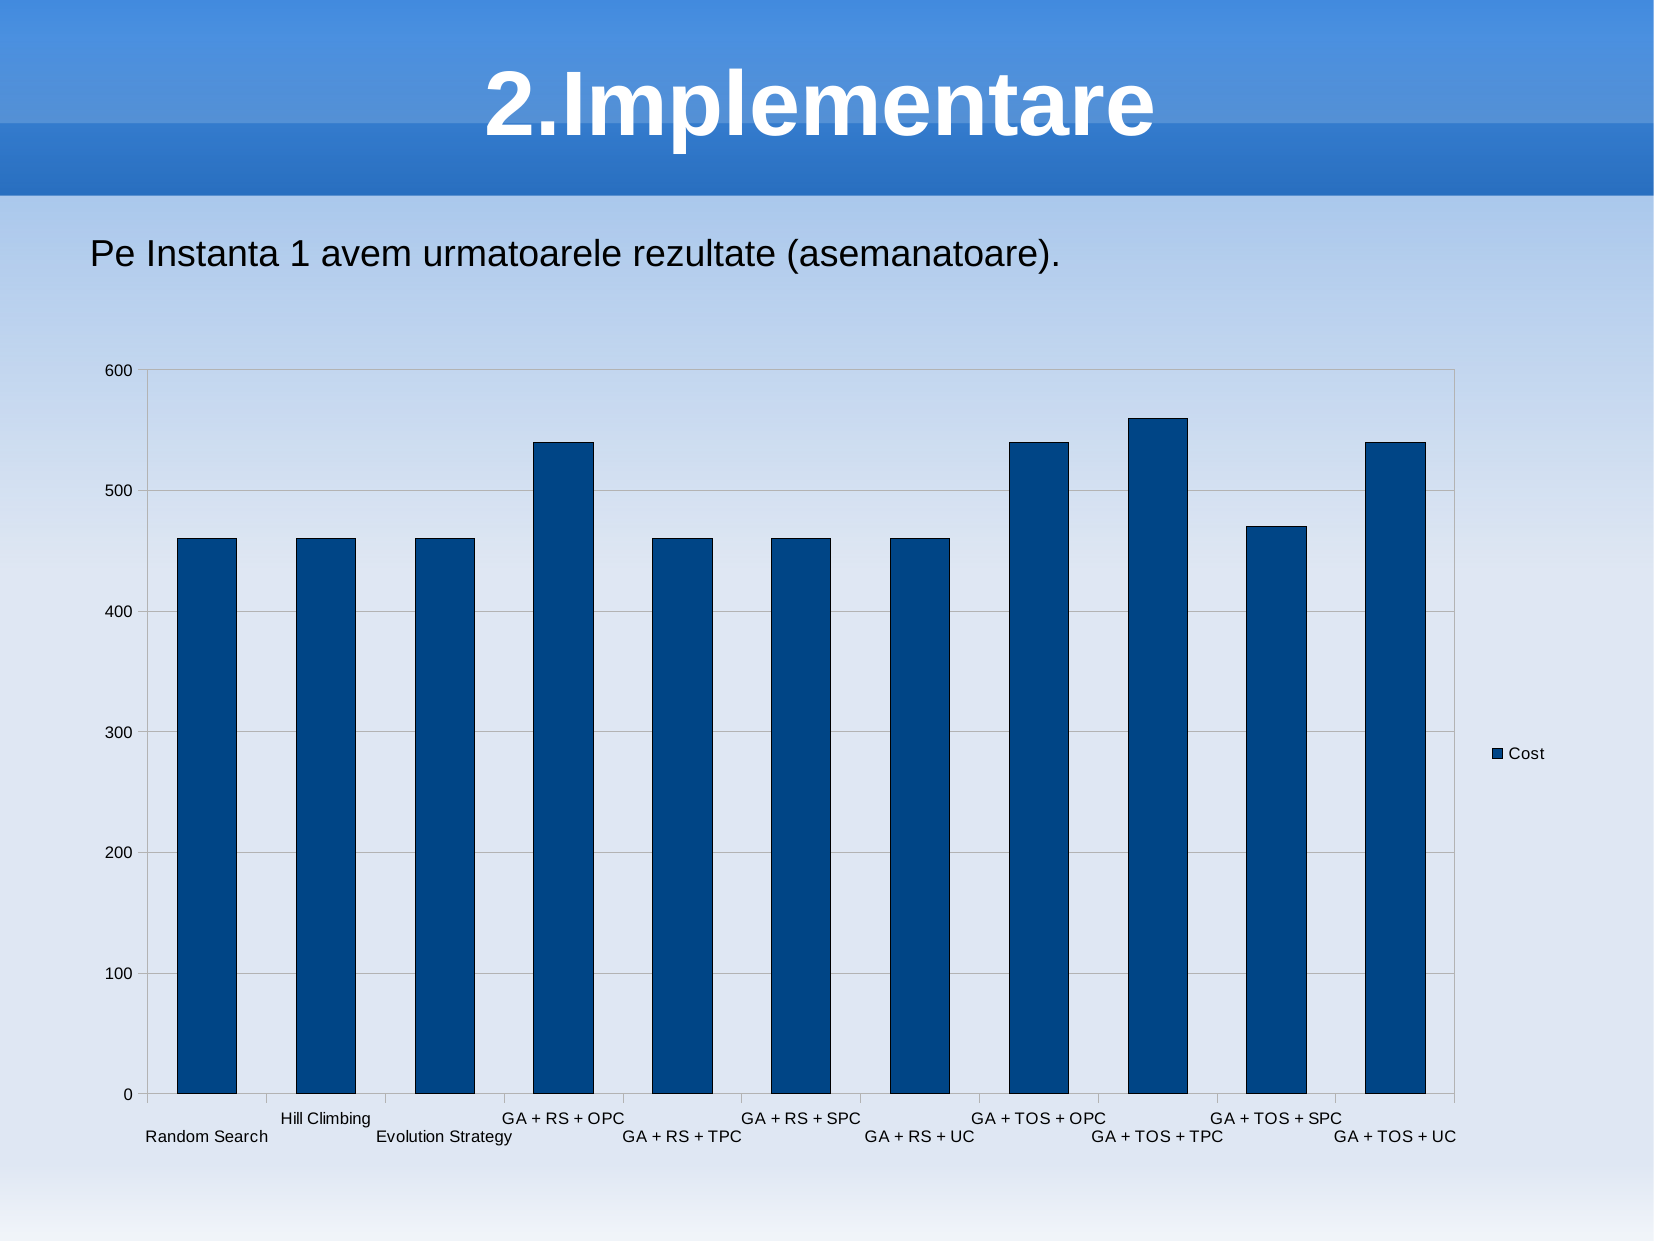

# 2.Implementare
Pe Instanta 1 avem urmatoarele rezultate (asemanatoare).
### Chart
| Category | Cost |
|---|---|
| Random Search | 460.0 |
| Hill Climbing | 460.0 |
| Evolution Strategy | 460.0 |
| GA + RS + OPC | 540.0 |
| GA + RS + TPC | 460.0 |
| GA + RS + SPC | 460.0 |
| GA + RS + UC | 460.0 |
| GA + TOS + OPC | 540.0 |
| GA + TOS + TPC | 560.0 |
| GA + TOS + SPC | 470.0 |
| GA + TOS + UC | 540.0 |